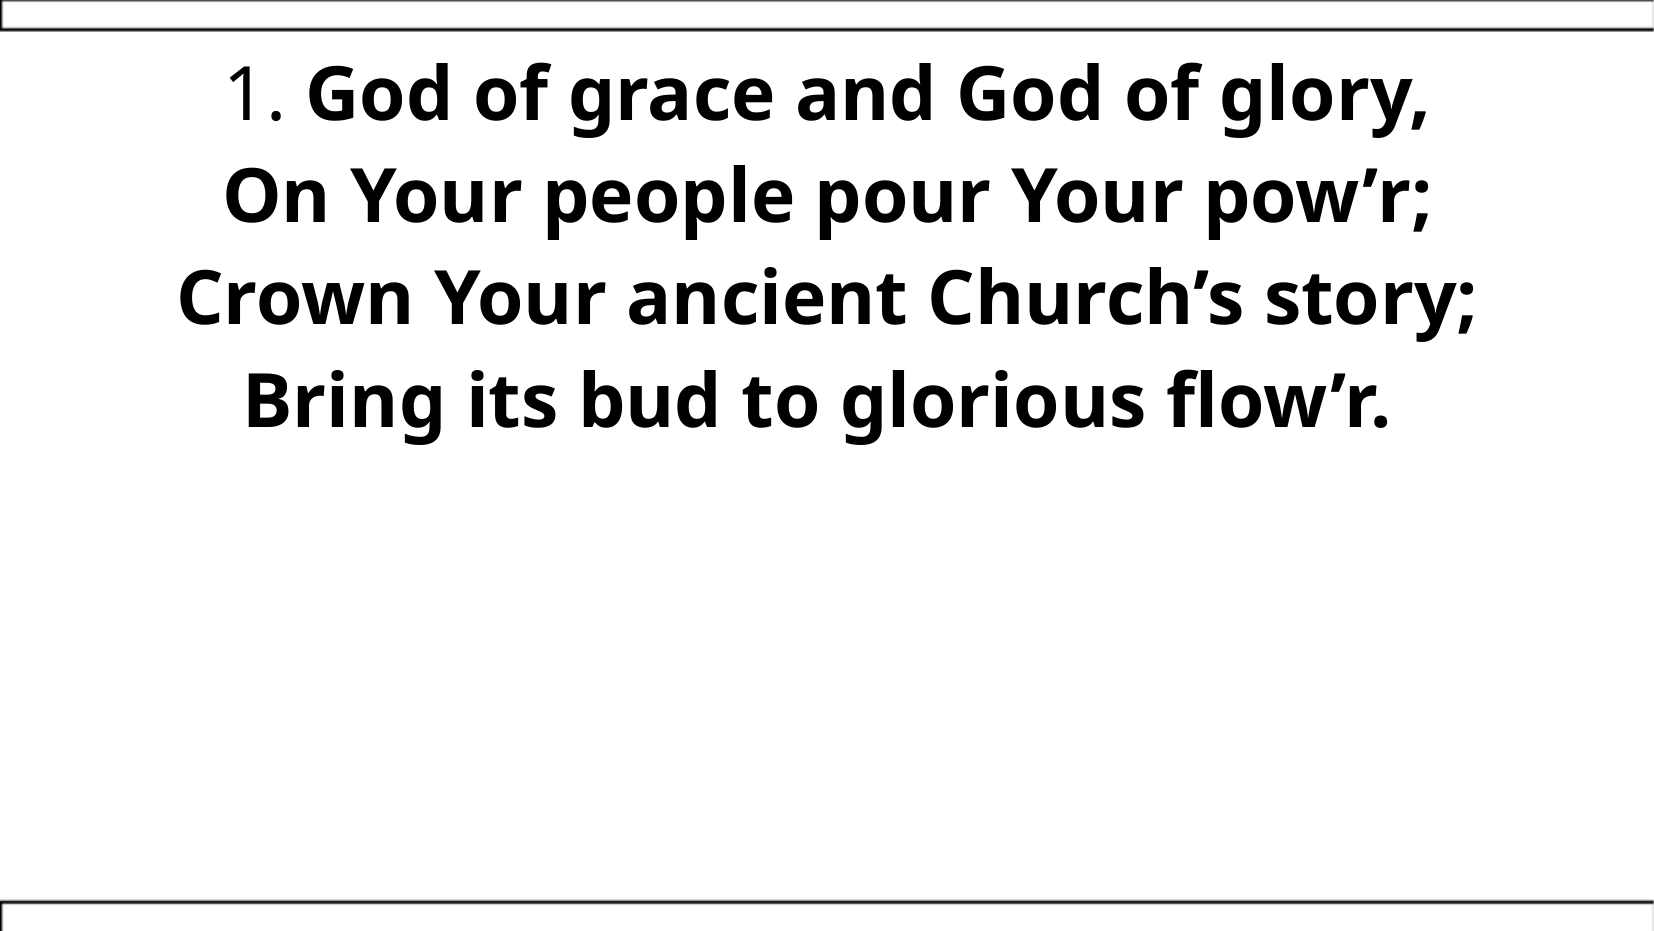

1. God of grace and God of glory,
On Your people pour Your pow’r;
Crown Your ancient Church’s story;
Bring its bud to glorious flow’r.